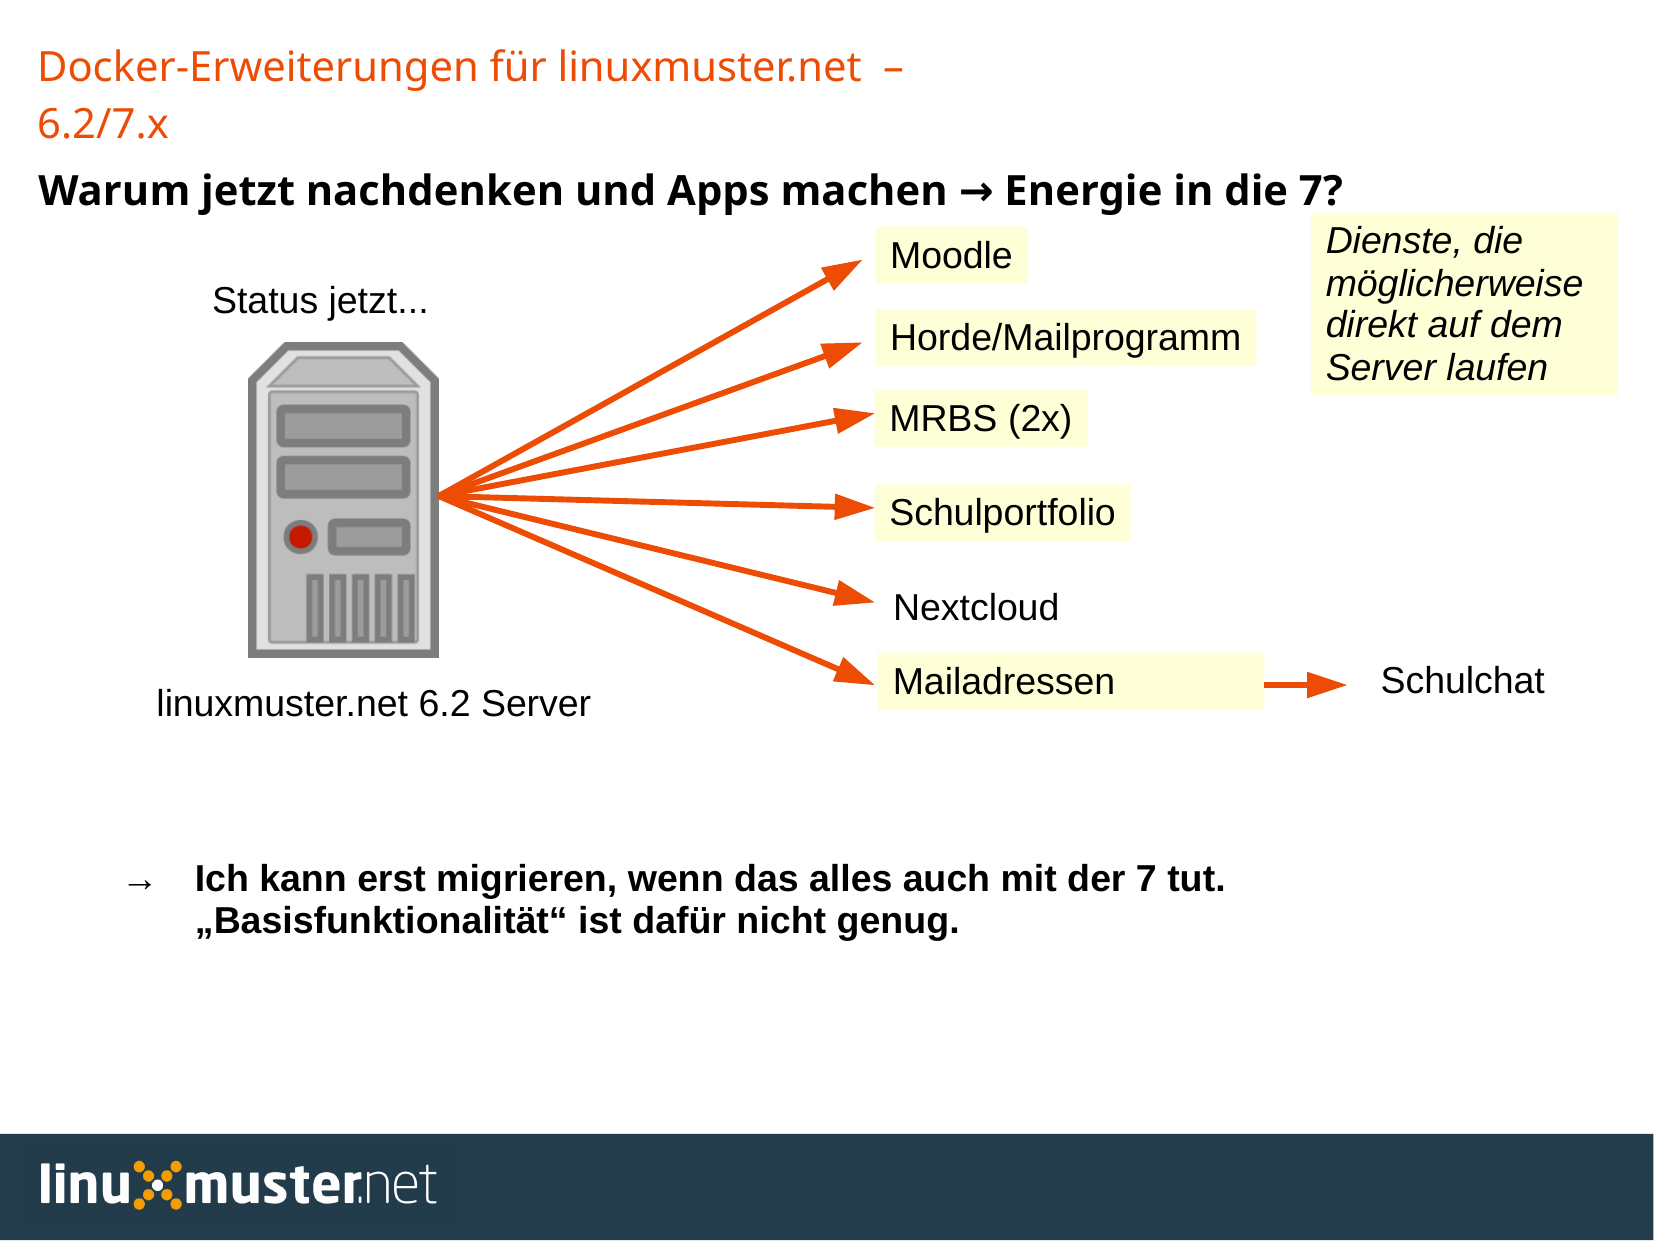

Docker-Erweiterungen für linuxmuster.net – 6.2/7.x
Warum jetzt nachdenken und Apps machen → Energie in die 7?
Dienste, die möglicherweise direkt auf dem Server laufen
Moodle
Status jetzt...
Horde/Mailprogramm
MRBS (2x)
Schulportfolio
Nextcloud
Schulchat
Mailadressen
linuxmuster.net 6.2 Server
→ 	Ich kann erst migrieren, wenn das alles auch mit der 7 tut.
	„Basisfunktionalität“ ist dafür nicht genug.